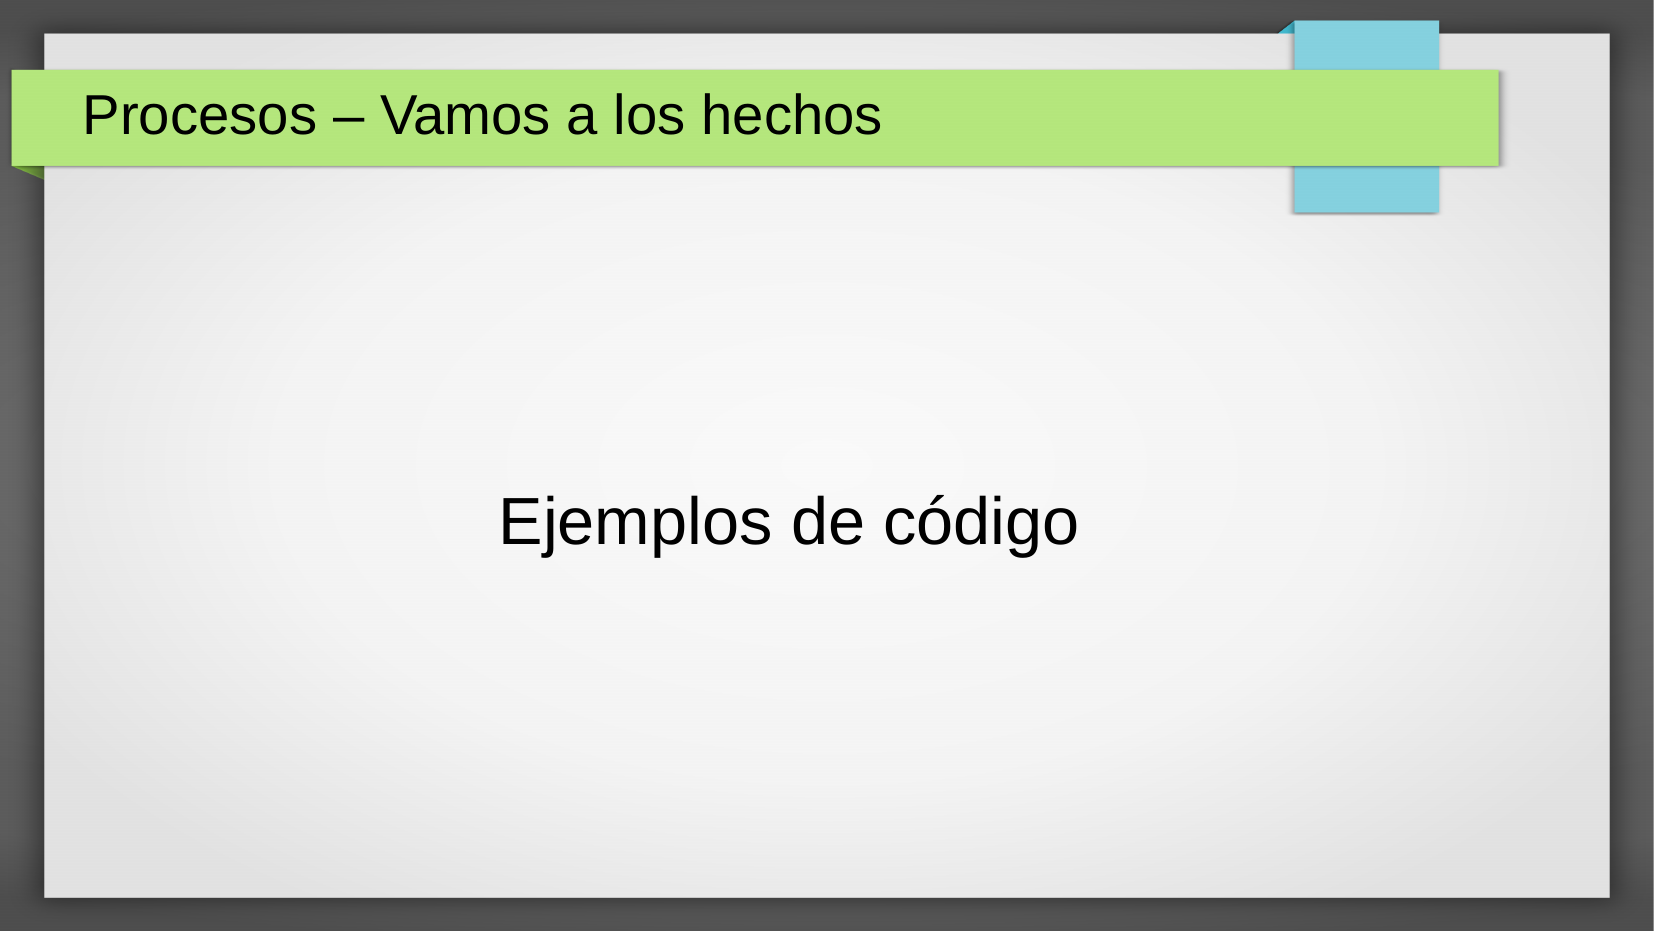

# Procesos – Vamos a los hechos
Ejemplos de código